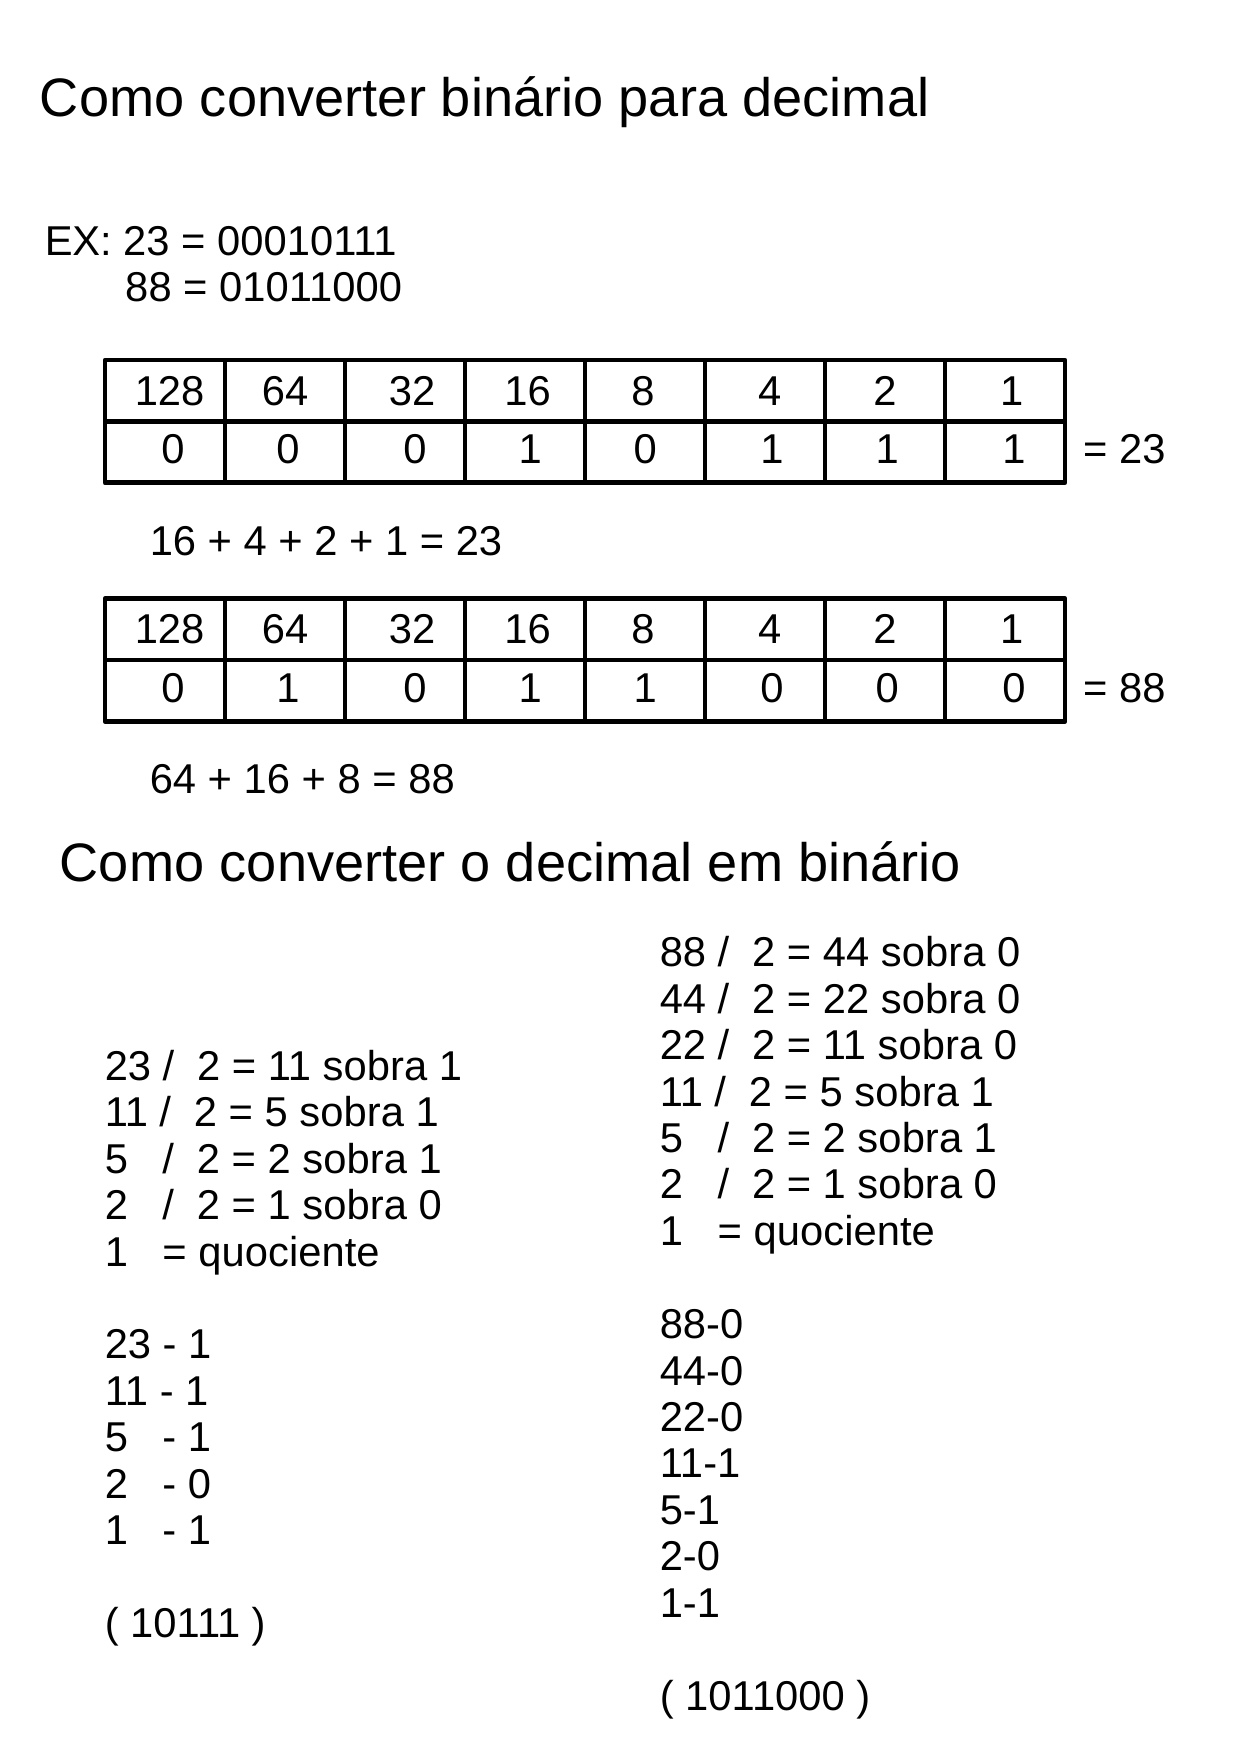

Como converter binário para decimal
EX: 23 = 00010111
 88 = 01011000
128 64 32 16 8 4 2 1
 0 0 0 1 0 1 1 1 = 23
16 + 4 + 2 + 1 = 23
128 64 32 16 8 4 2 1
 0 1 0 1 1 0 0 0 = 88
64 + 16 + 8 = 88
Como converter o decimal em binário
88 / 2 = 44 sobra 0
44 / 2 = 22 sobra 0
22 / 2 = 11 sobra 0
11 / 2 = 5 sobra 1
5 / 2 = 2 sobra 1
2 / 2 = 1 sobra 0
1 = quociente
88-0
44-0
22-0
11-1
5-1
2-0
1-1
( 1011000 )
23 / 2 = 11 sobra 1
11 / 2 = 5 sobra 1
5 / 2 = 2 sobra 1
2 / 2 = 1 sobra 0
1 = quociente
23 - 1
11 - 1
5 - 1
2 - 0
1 - 1
( 10111 )